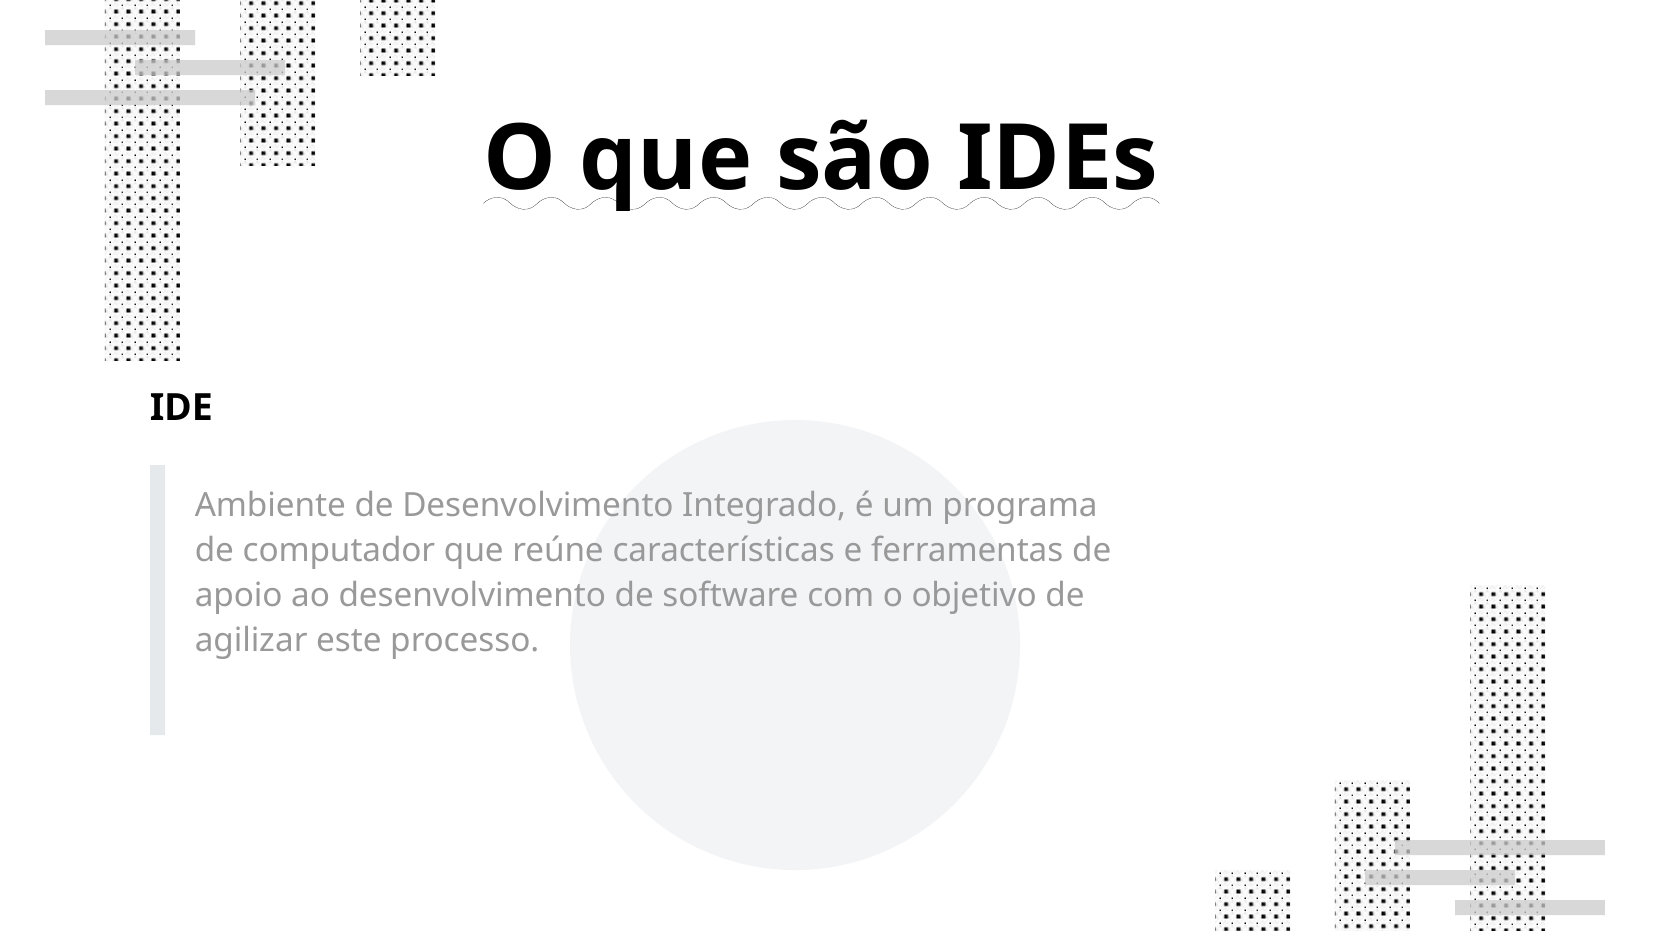

# O que são IDEs
IDE
Ambiente de Desenvolvimento Integrado, é um programa de computador que reúne características e ferramentas de apoio ao desenvolvimento de software com o objetivo de agilizar este processo.